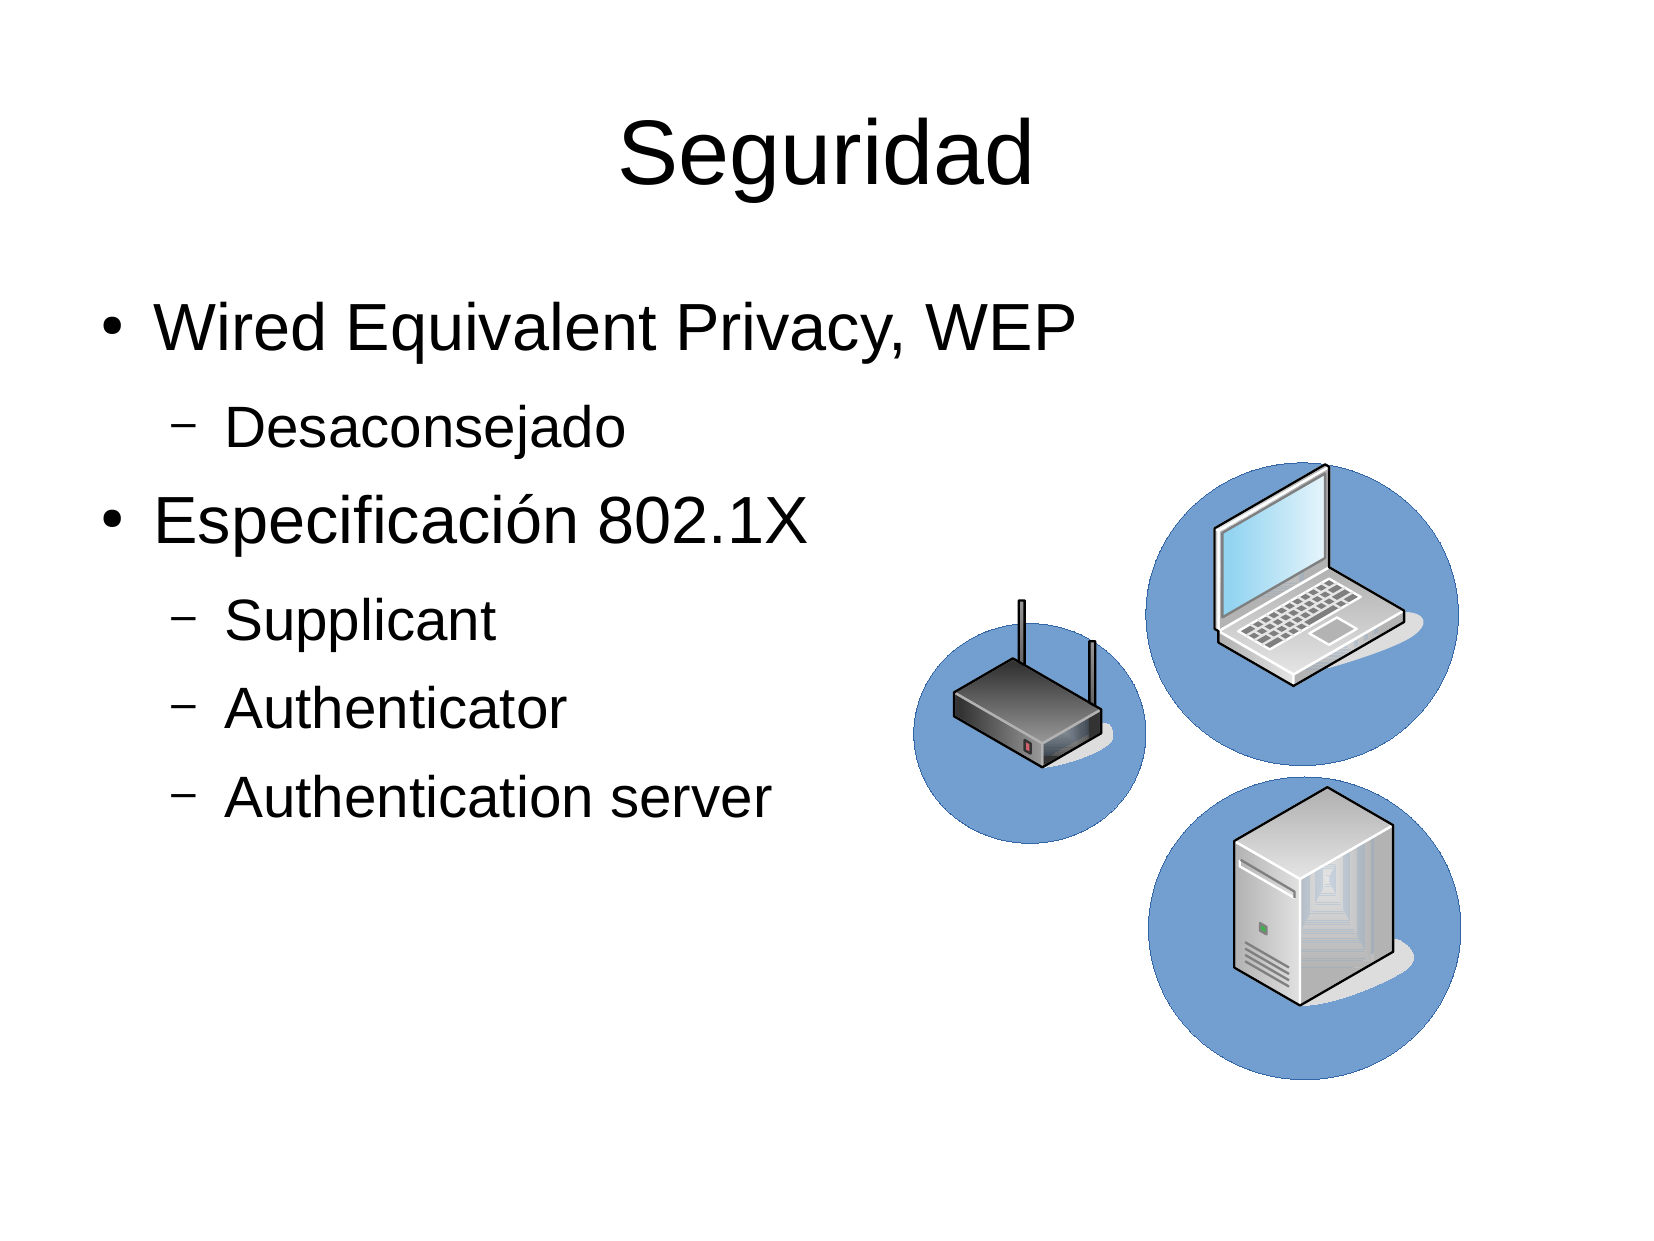

# Seguridad
Wired Equivalent Privacy, WEP
Desaconsejado
Especificación 802.1X
Supplicant
Authenticator
Authentication server